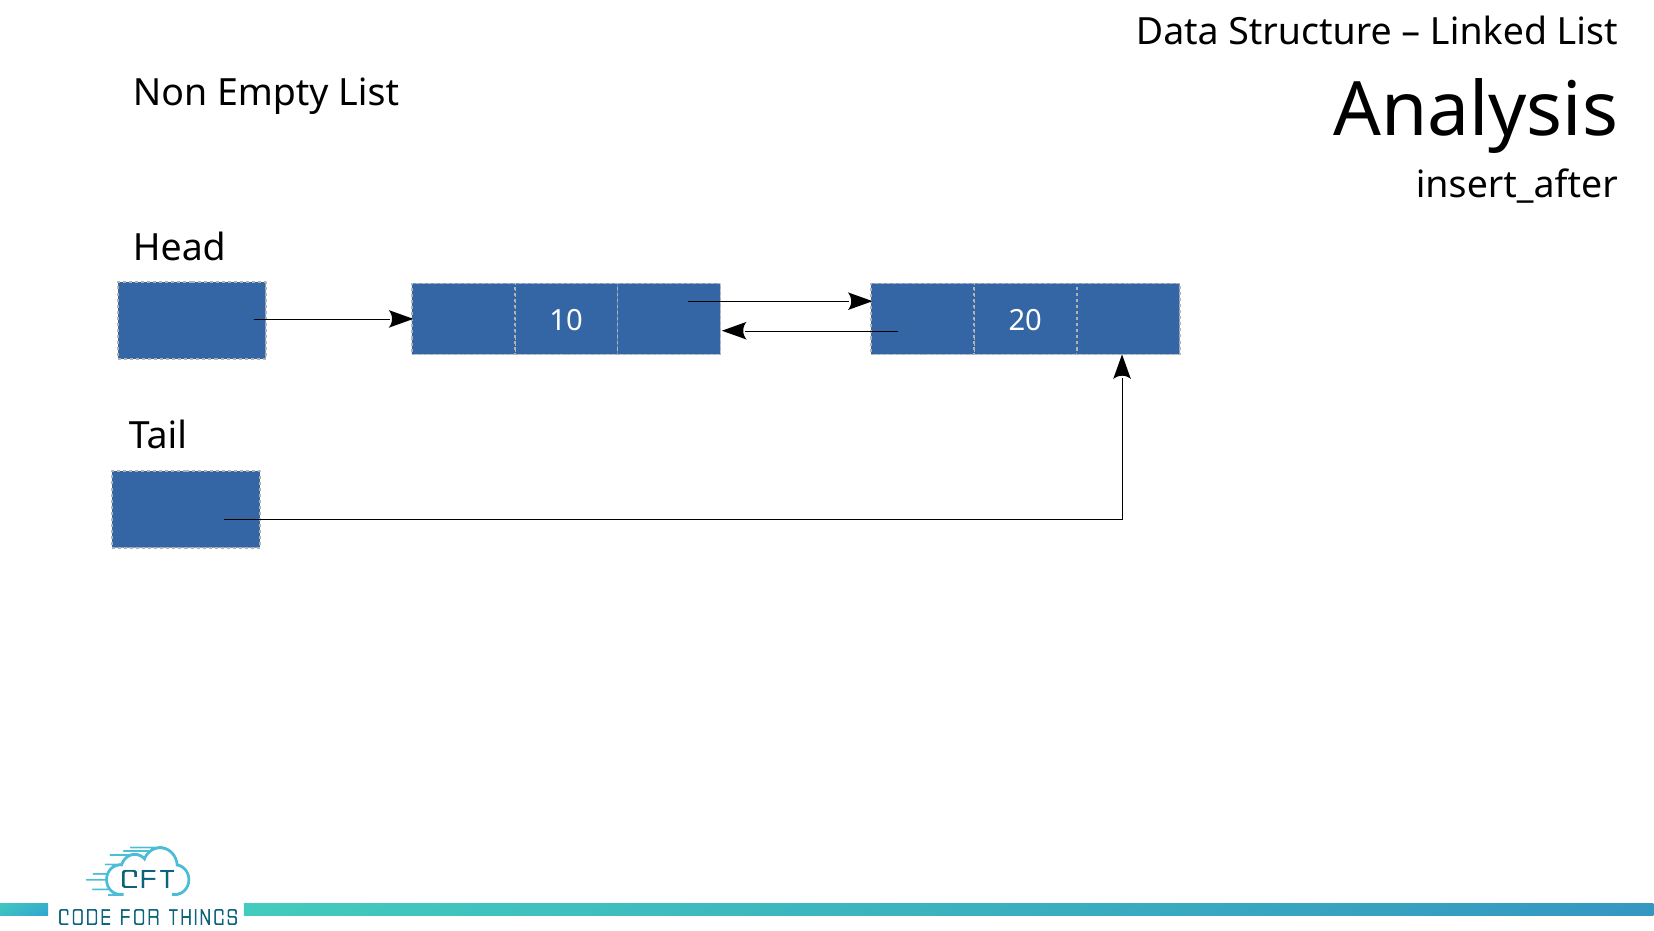

# Data Structure – Linked List Analysis insert_after
Non Empty List
Head
10
20
Tail